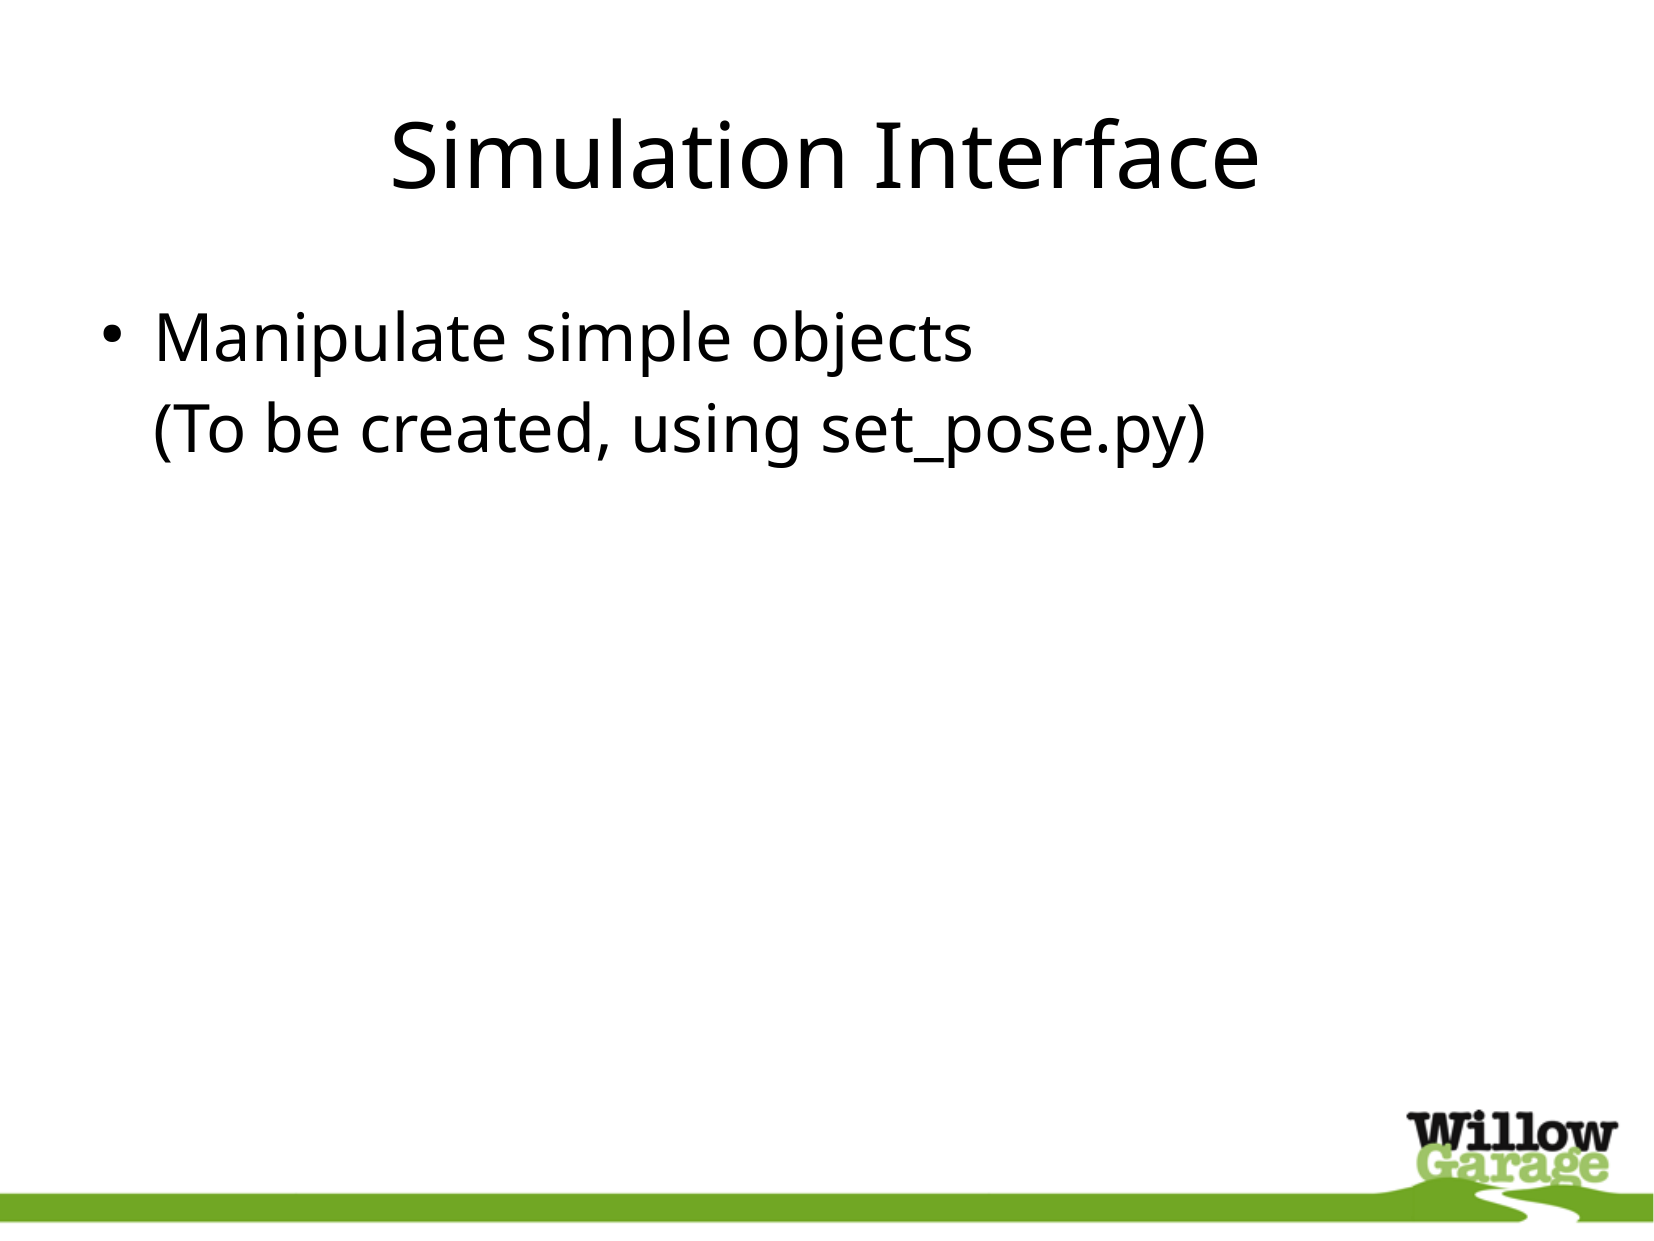

# Simulation Interface
Manipulate simple objects
(To be created, using set_pose.py)